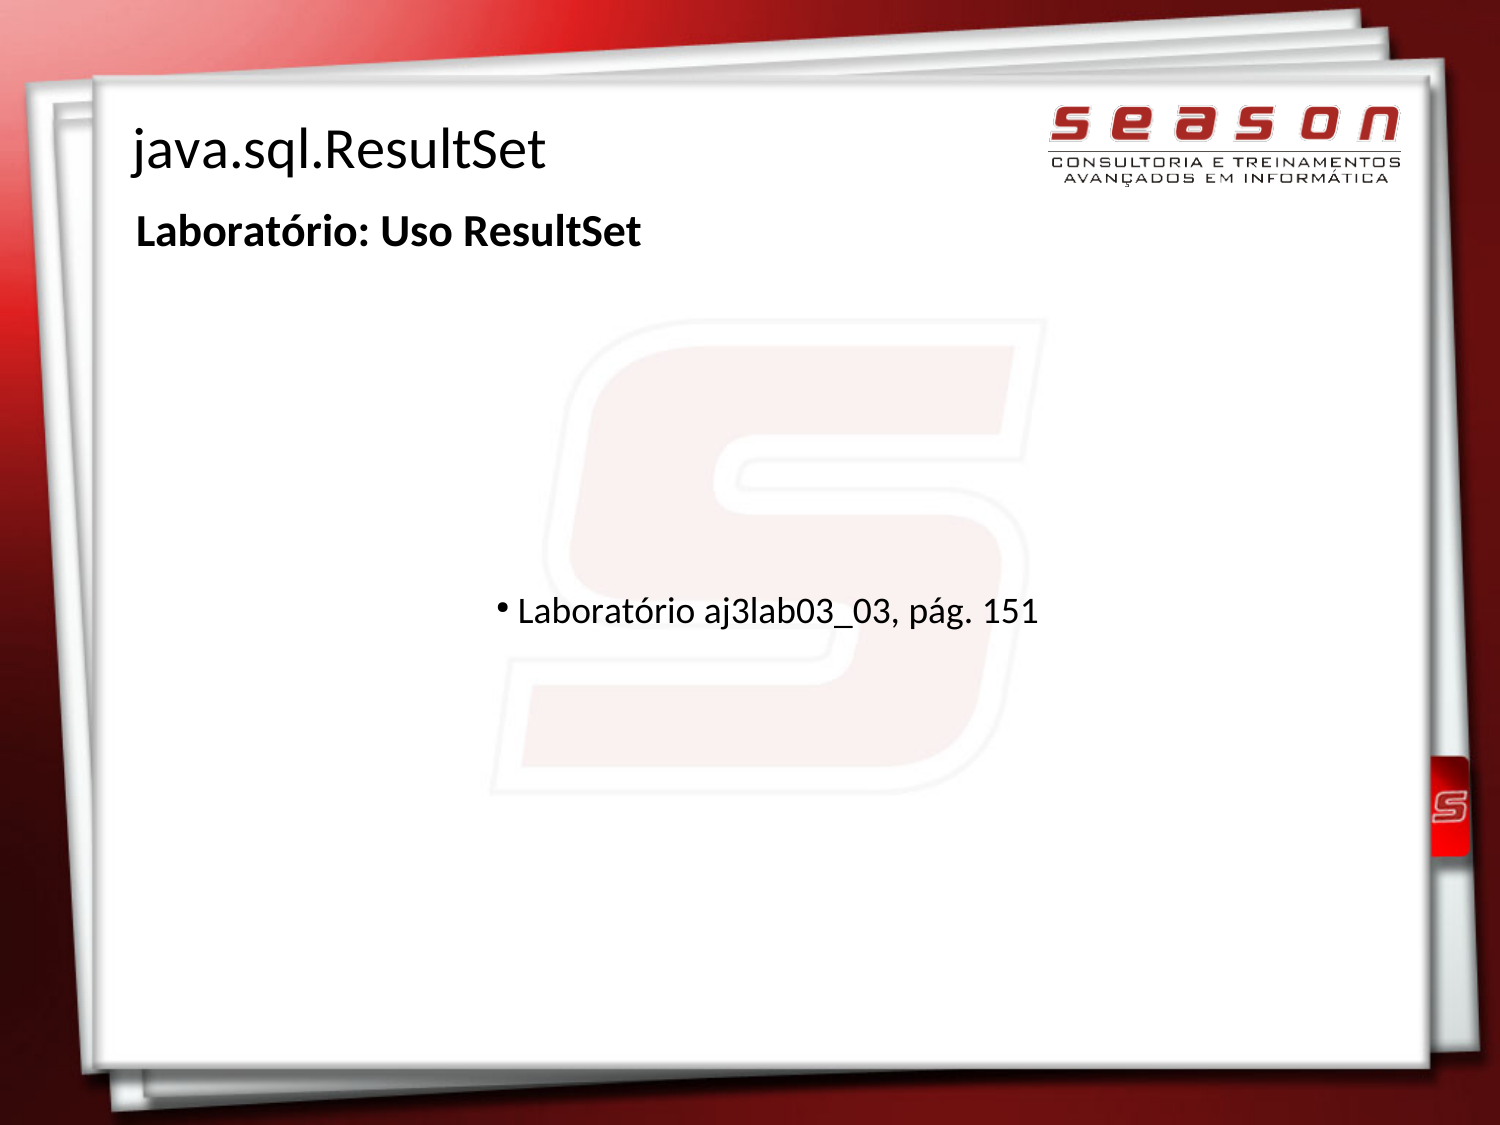

# java.sql.ResultSet
Laboratório: Uso ResultSet
 Laboratório aj3lab03_03, pág. 151